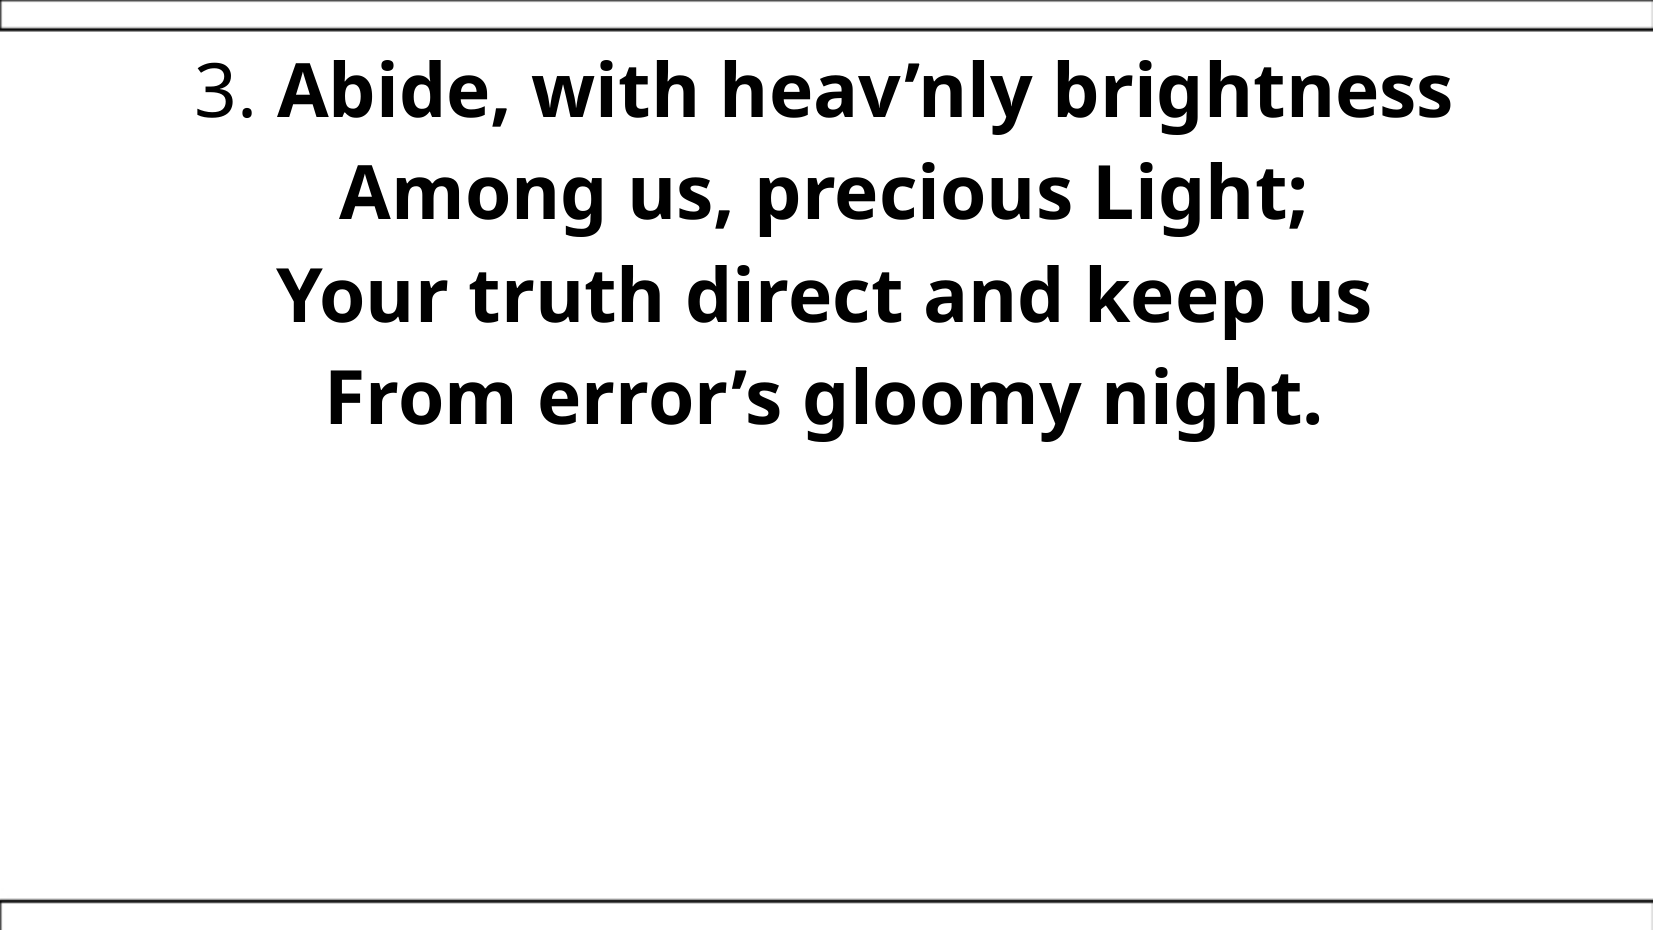

3. Abide, with heav’nly brightness
Among us, precious Light;
Your truth direct and keep us
From error’s gloomy night.